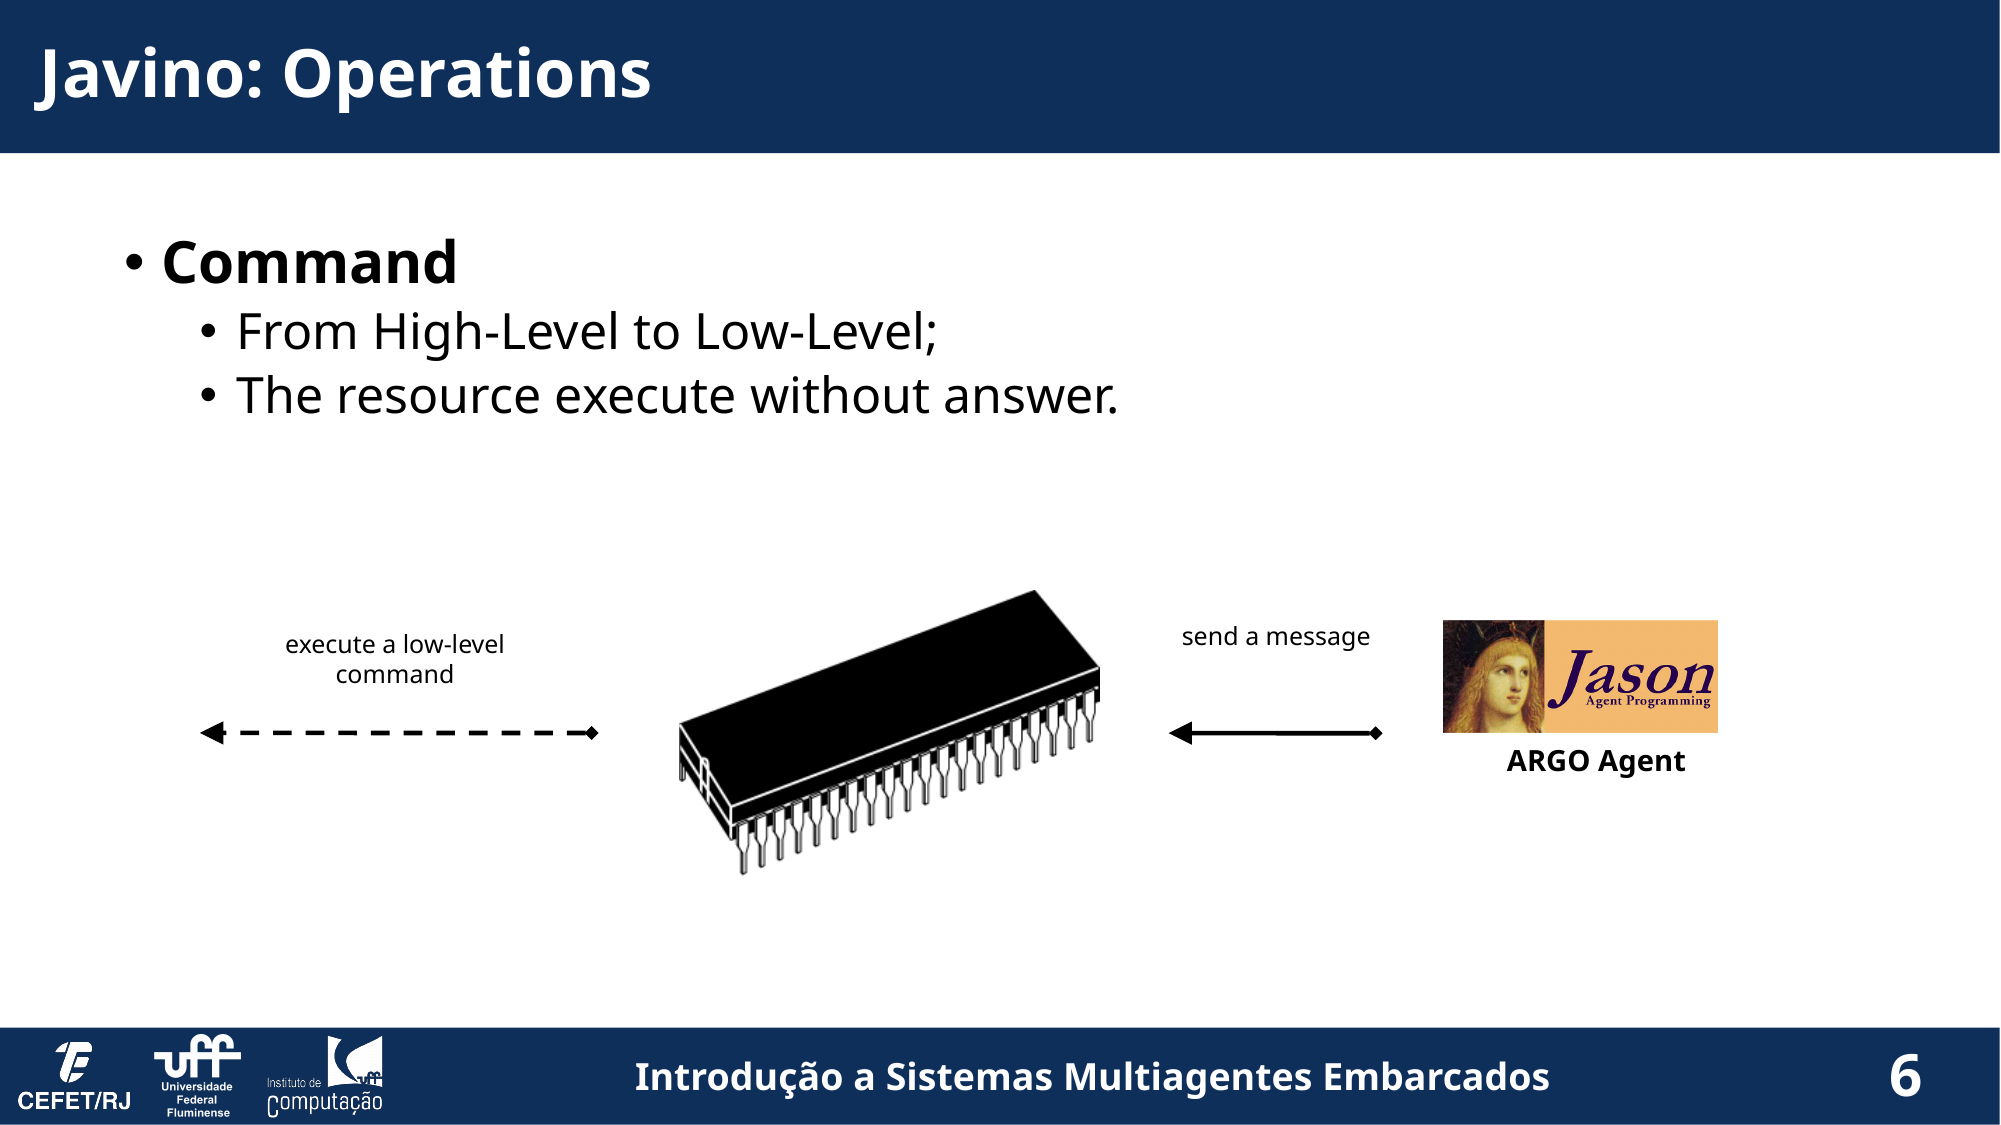

Javino: Operations
Command
From High-Level to Low-Level;
The resource execute without answer.
send a message
execute a low-level command
ARGO Agent